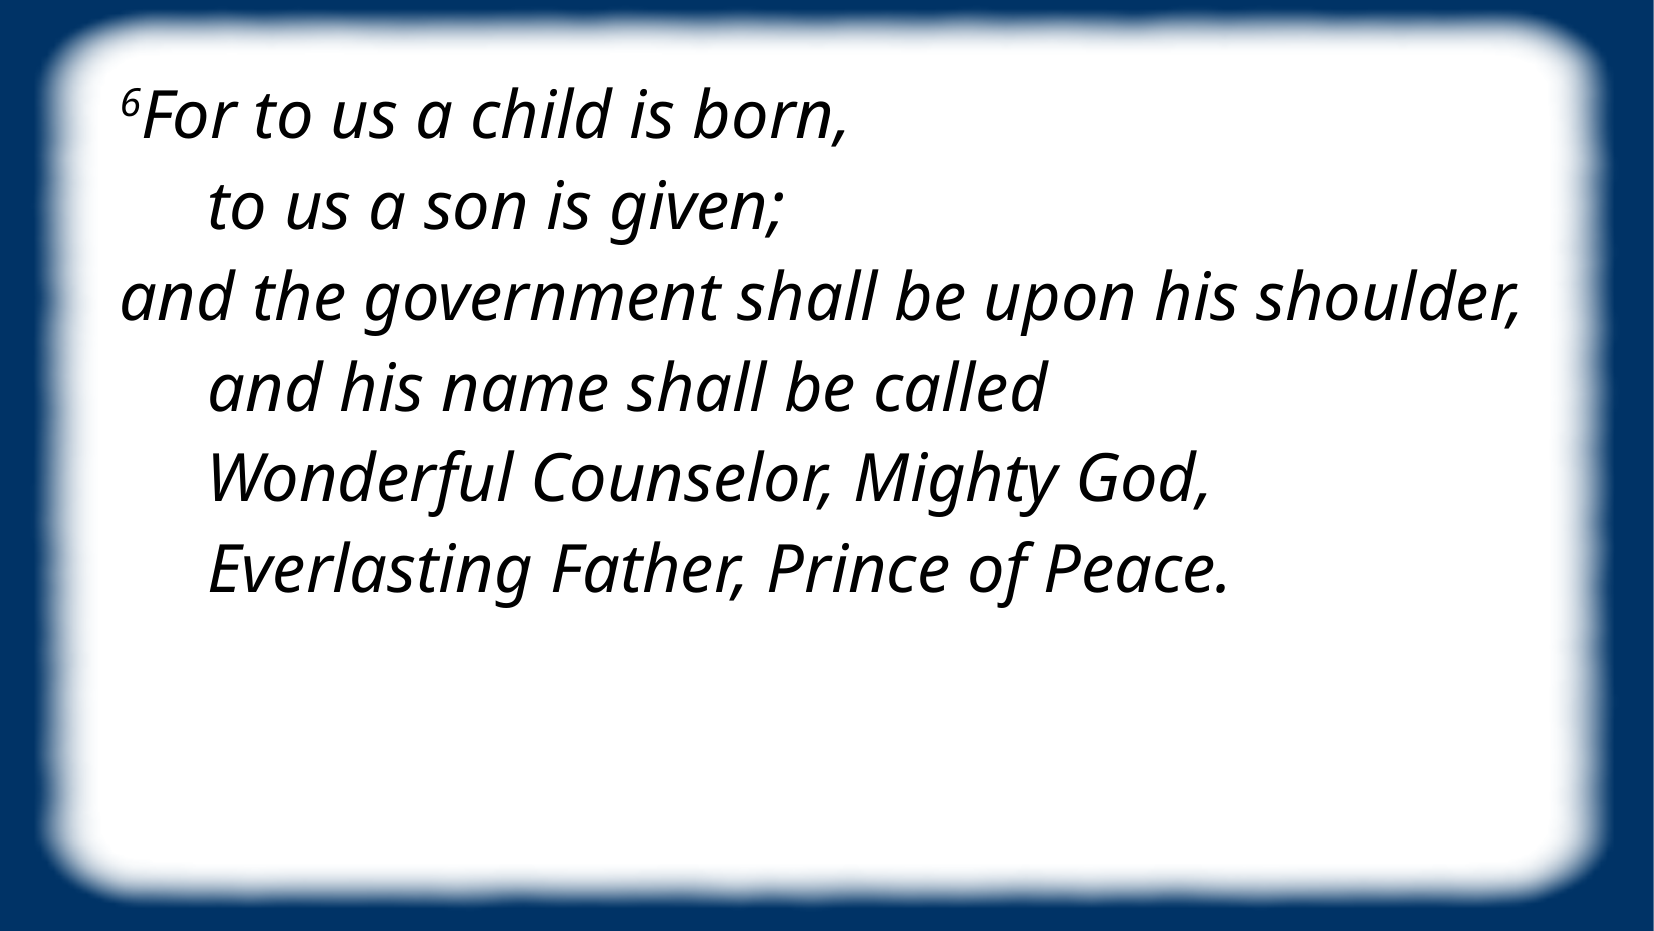

6For to us a child is born,
 to us a son is given;
and the government shall be upon his shoulder,
 and his name shall be called
 Wonderful Counselor, Mighty God,
 Everlasting Father, Prince of Peace.